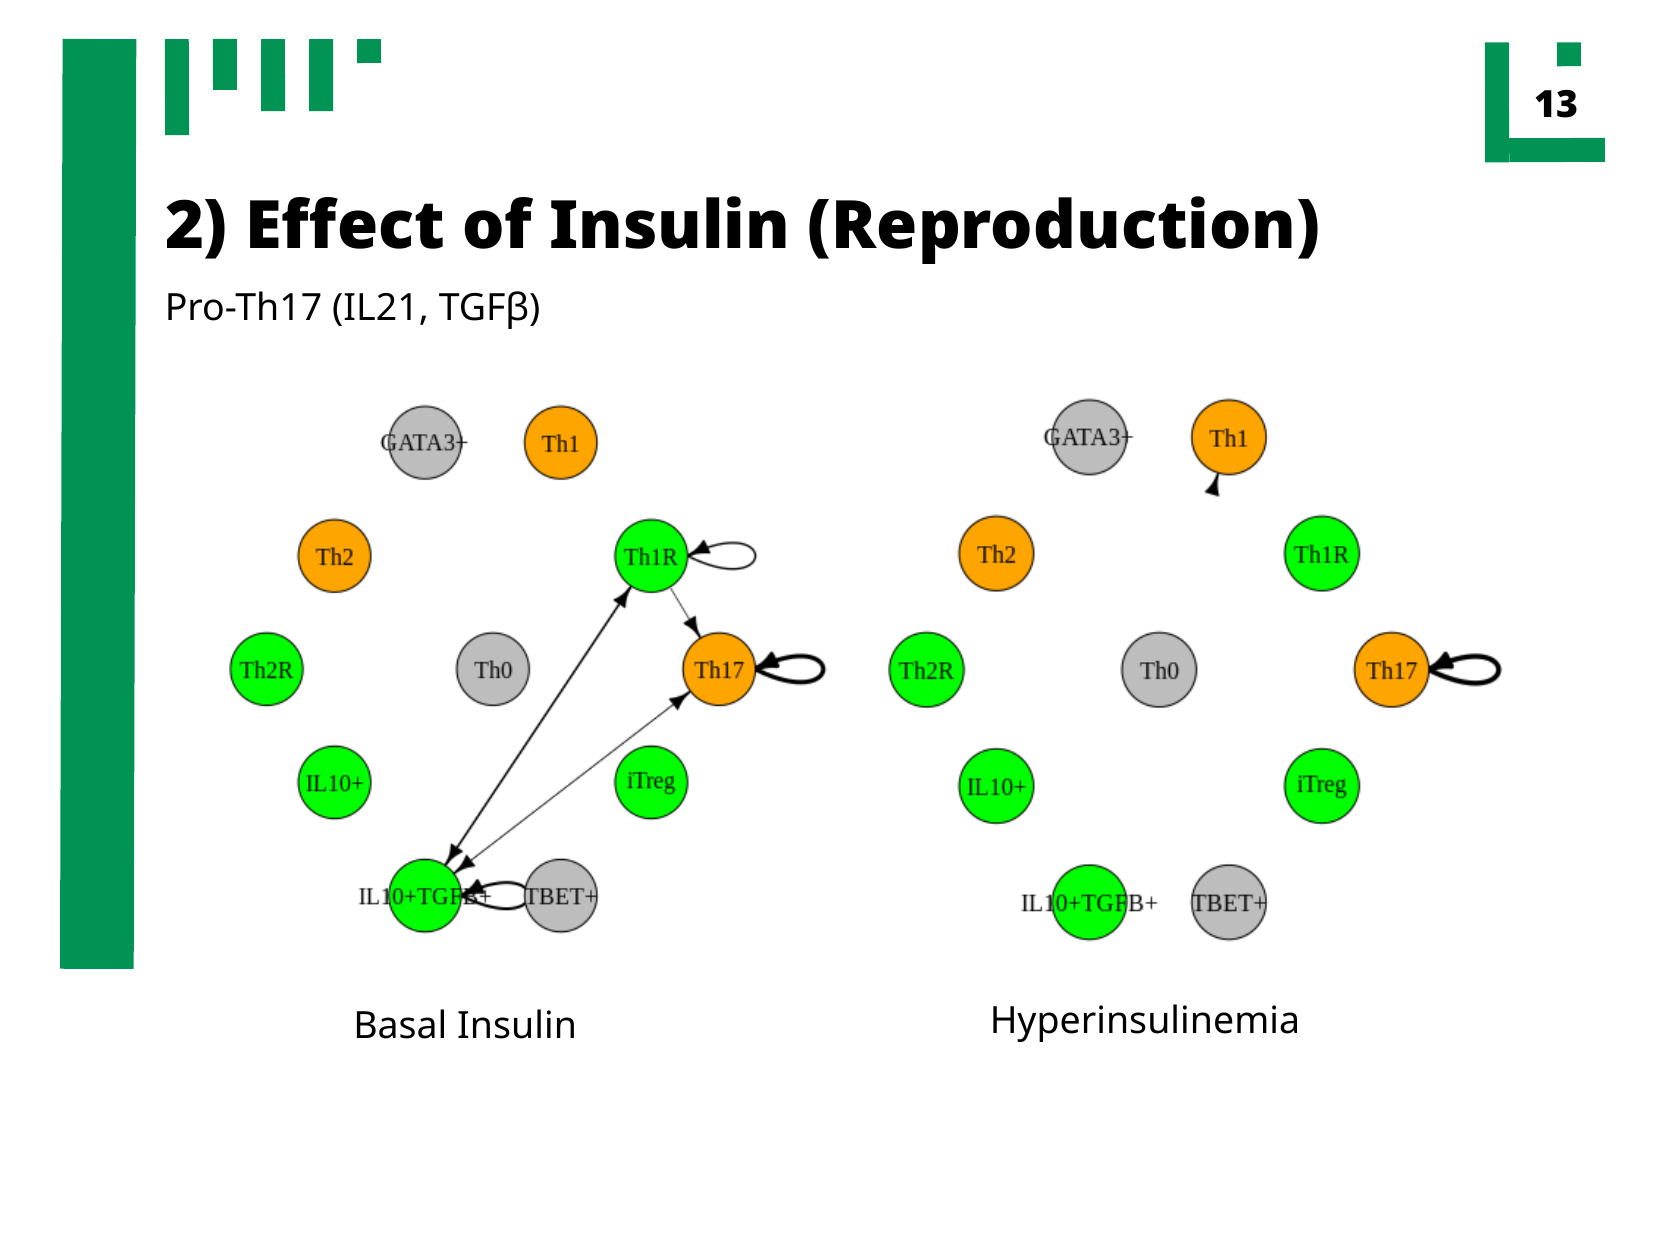

# 2) Effect of Insulin (Reproduction)
Pro-Th17 (IL21, TGFβ)
Hyperinsulinemia
Basal Insulin